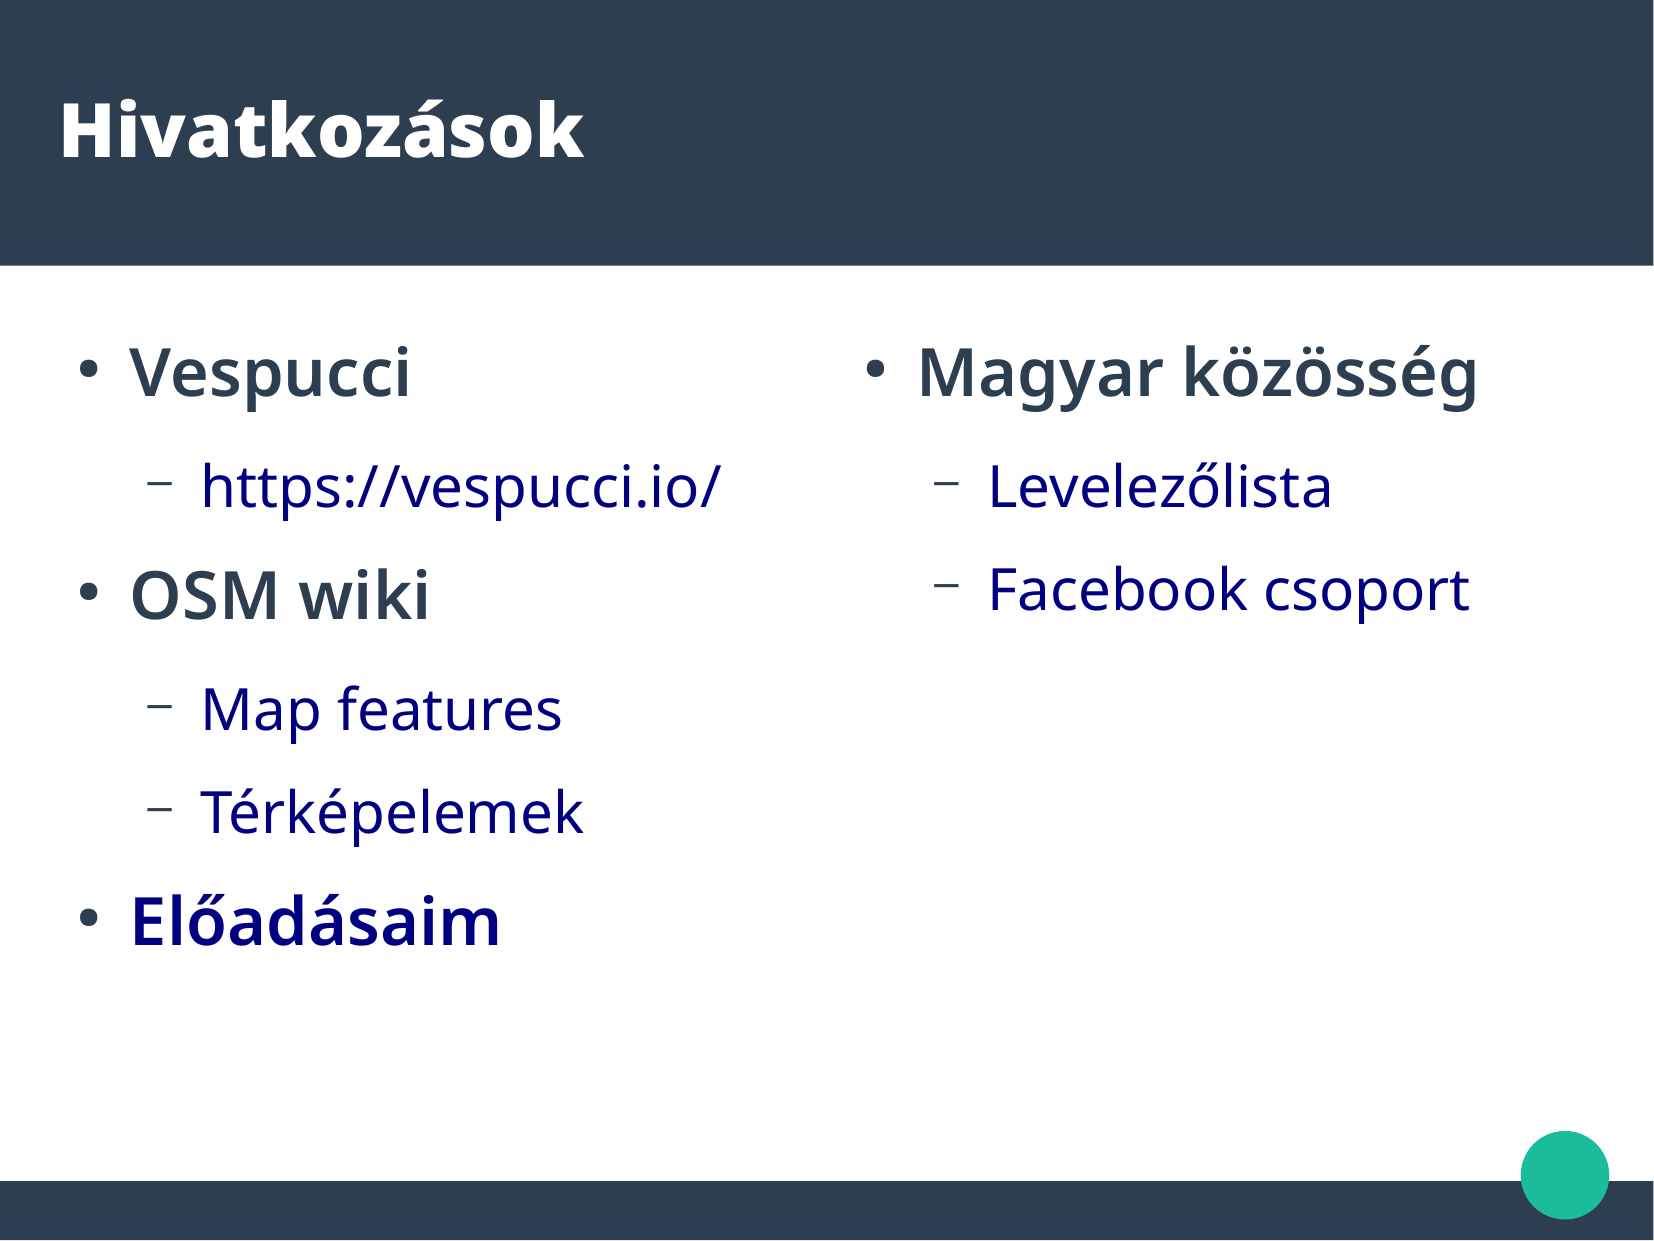

# Hivatkozások
Vespucci
https://vespucci.io/
OSM wiki
Map features
Térképelemek
Előadásaim
Magyar közösség
Levelezőlista
Facebook csoport